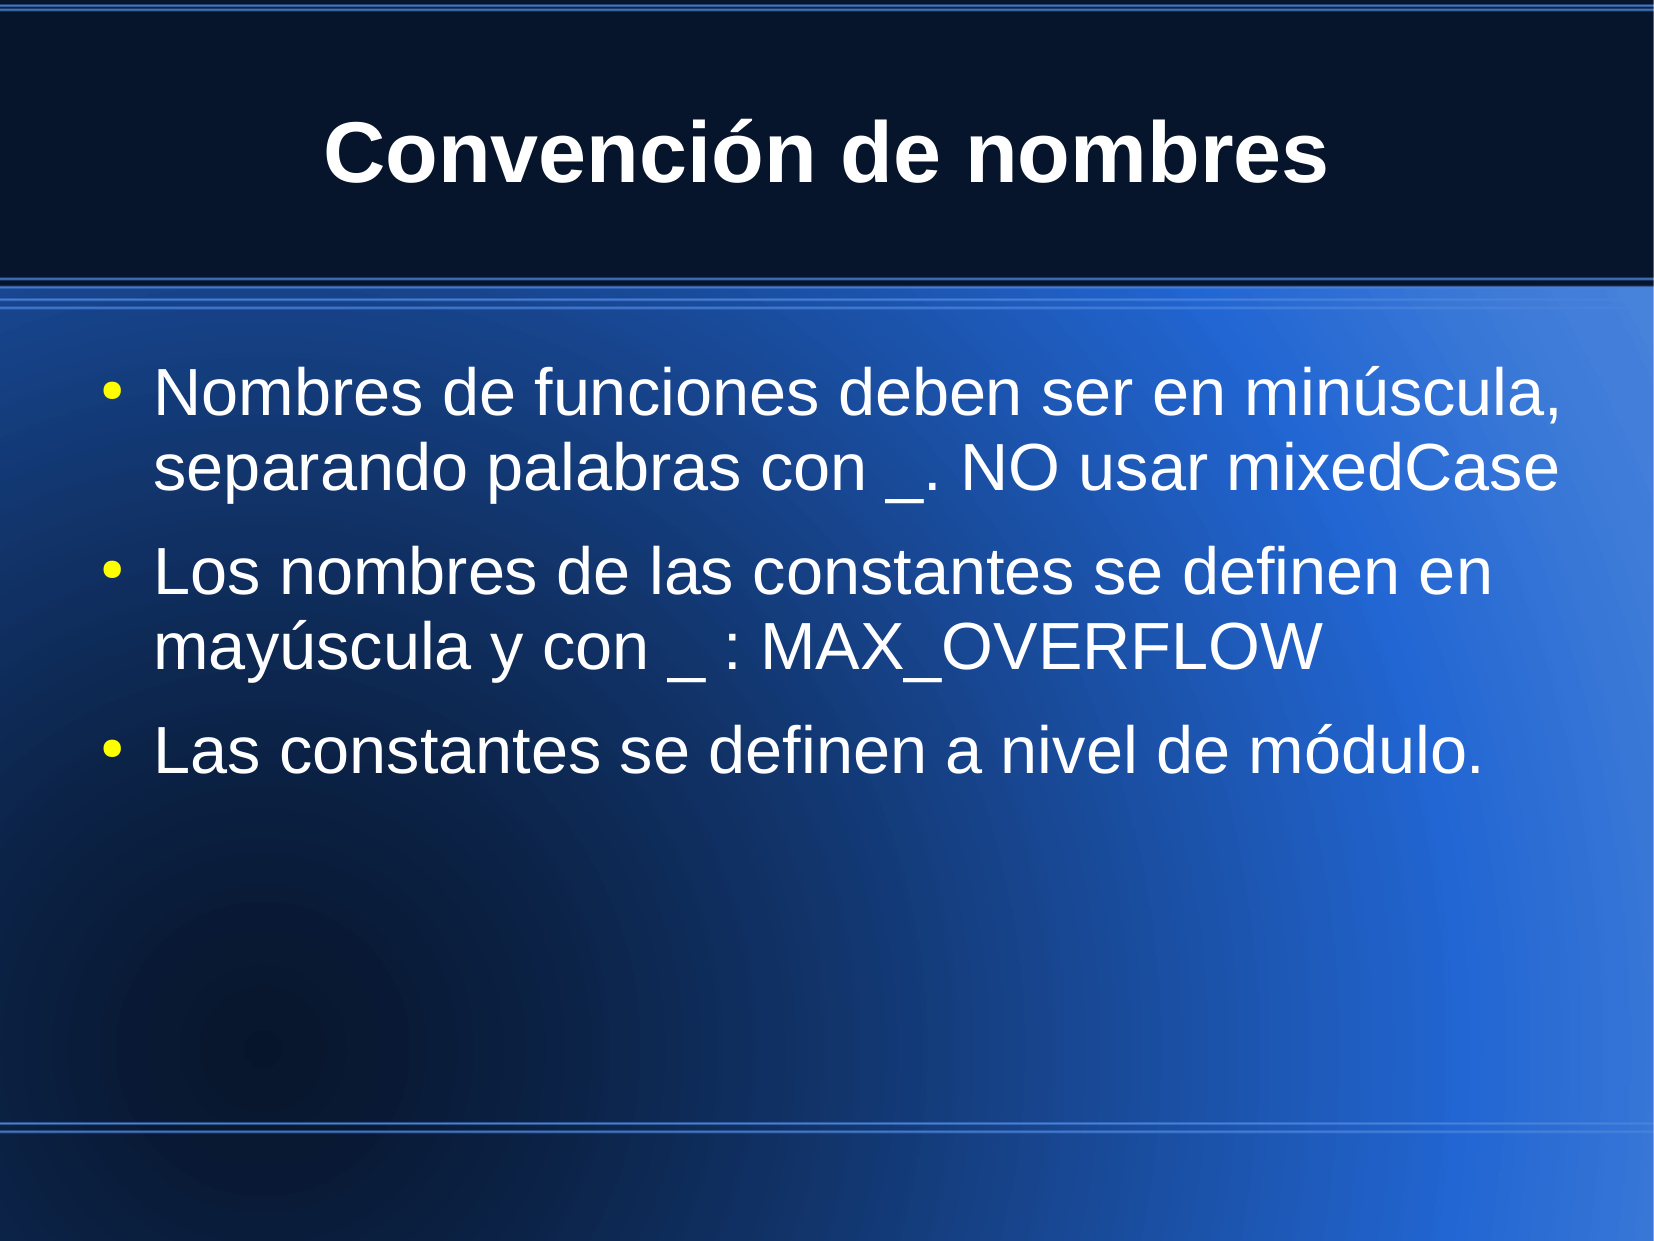

# Convención de nombres
Nombres de funciones deben ser en minúscula, separando palabras con _. NO usar mixedCase
Los nombres de las constantes se definen en mayúscula y con _ : MAX_OVERFLOW
Las constantes se definen a nivel de módulo.